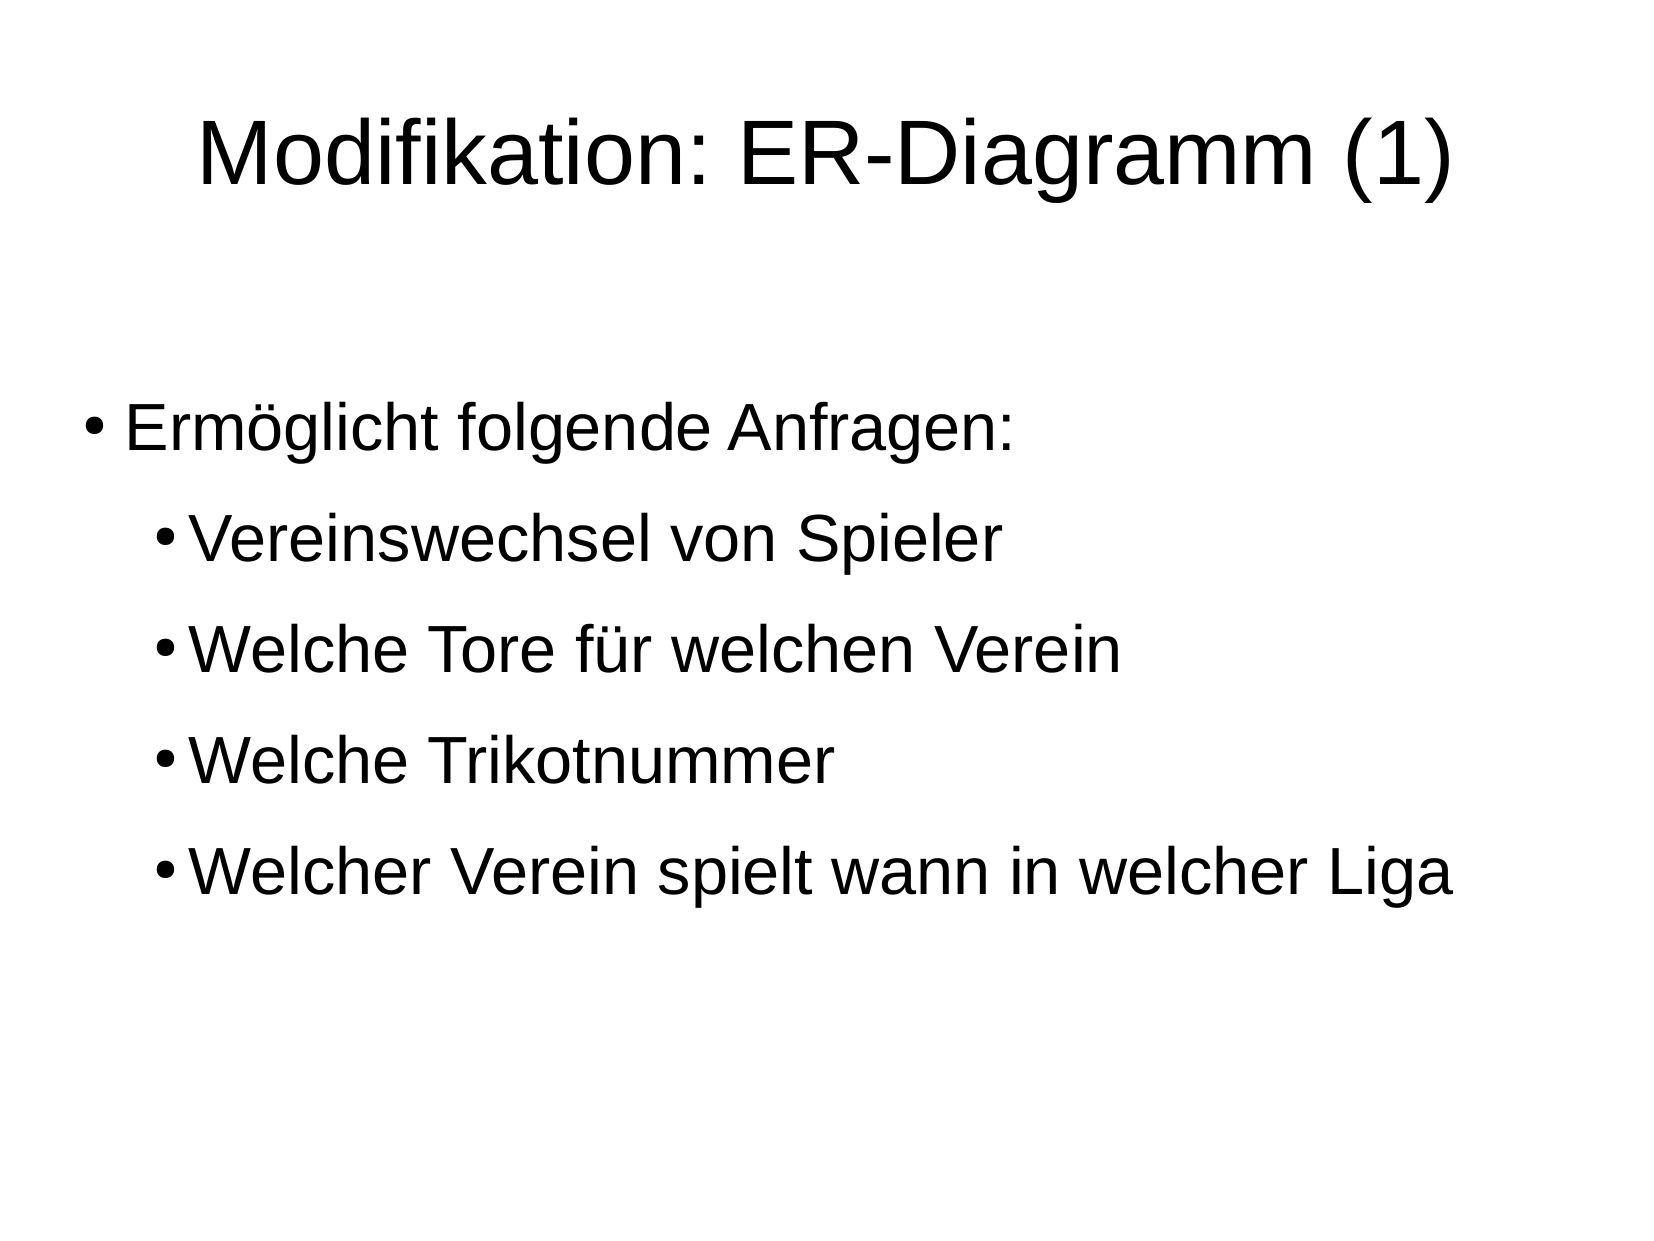

# Modifikation: ER-Diagramm (1)
 Ermöglicht folgende Anfragen:
Vereinswechsel von Spieler
Welche Tore für welchen Verein
Welche Trikotnummer
Welcher Verein spielt wann in welcher Liga